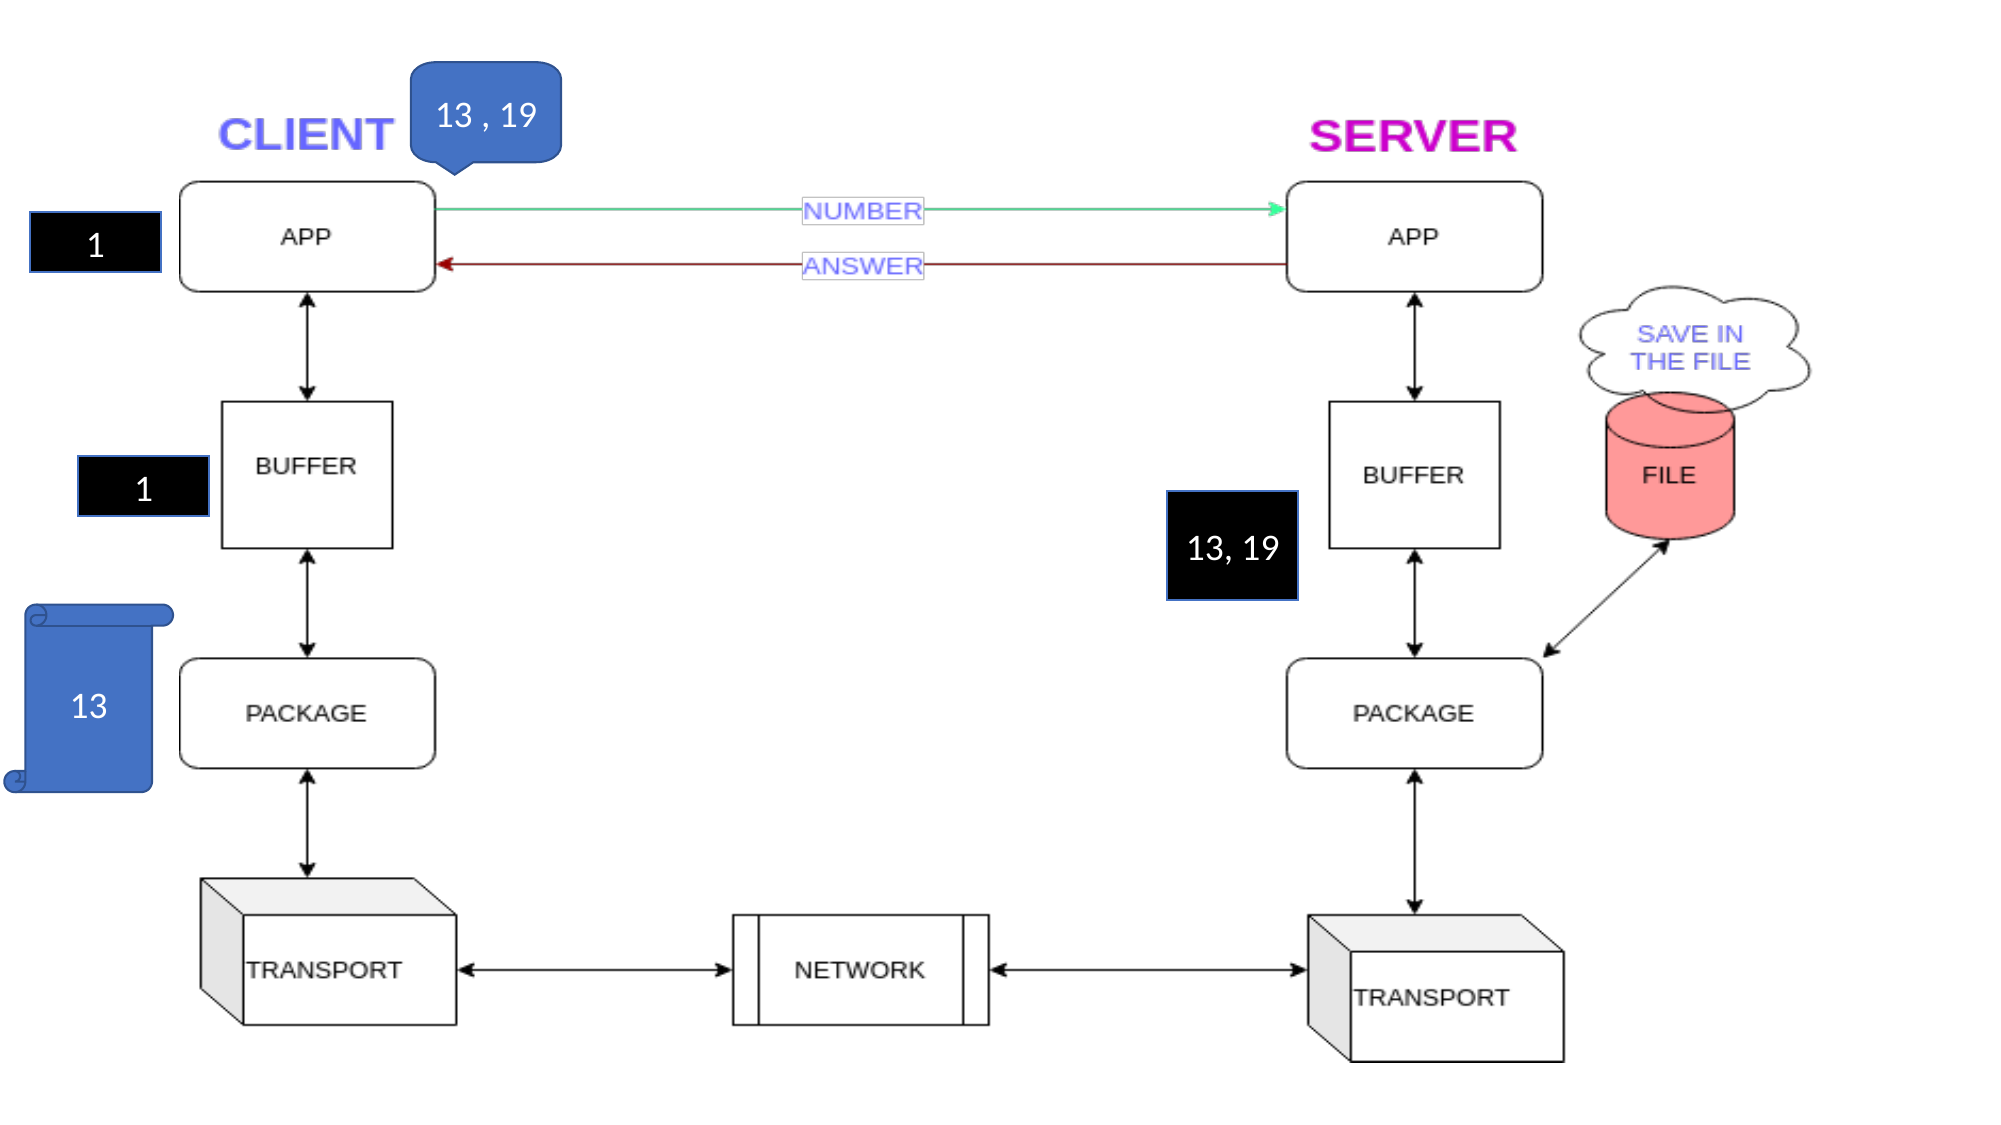

13 , 19
1
1
13, 19
13